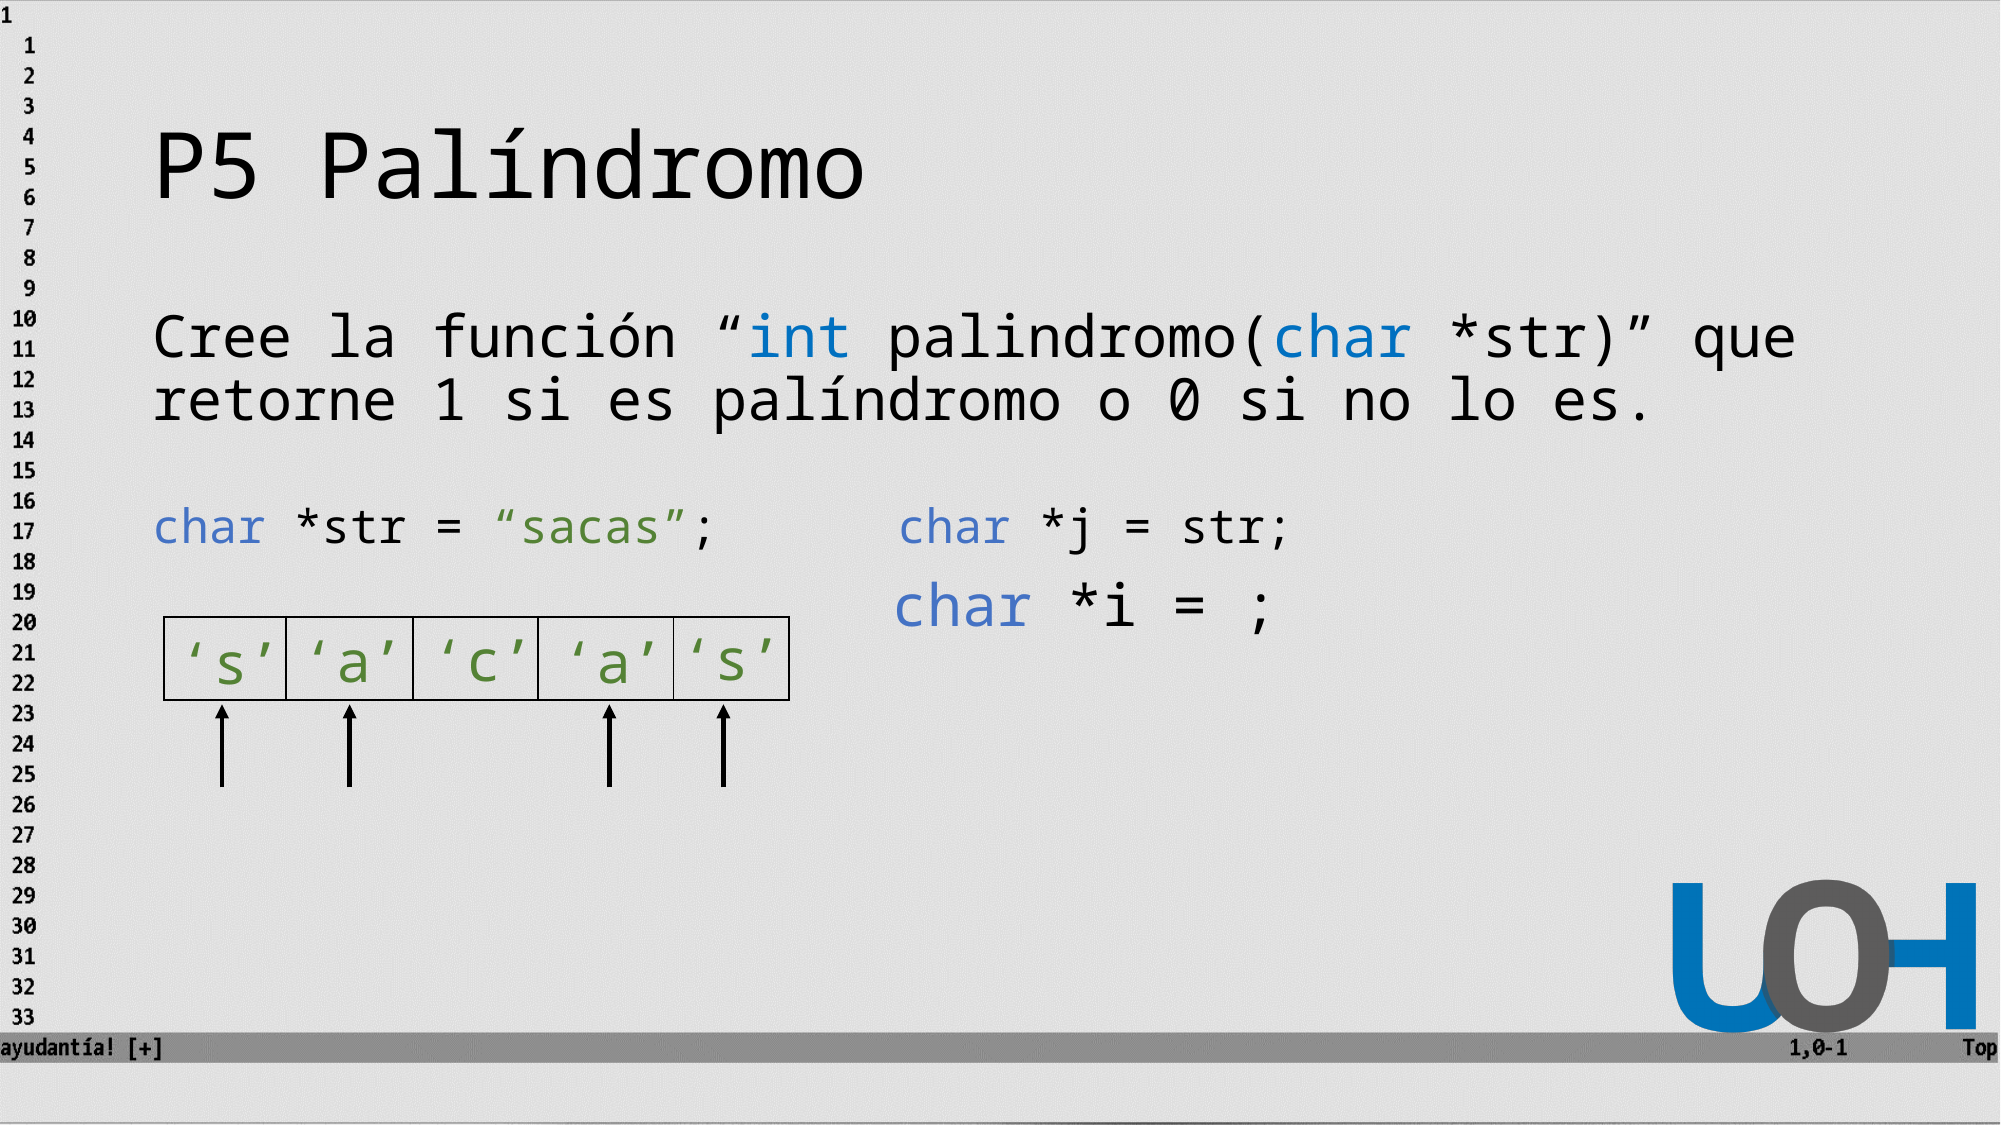

# P5 Palíndromo
Cree la función “int palindromo(char *str)” que retorne 1 si es palíndromo o 0 si no lo es.
char *str = “sacas”;
char *j = str;
char *i = ;
‘s’
‘c’
| | | | | |
| --- | --- | --- | --- | --- |
‘a’
‘a’
‘s’